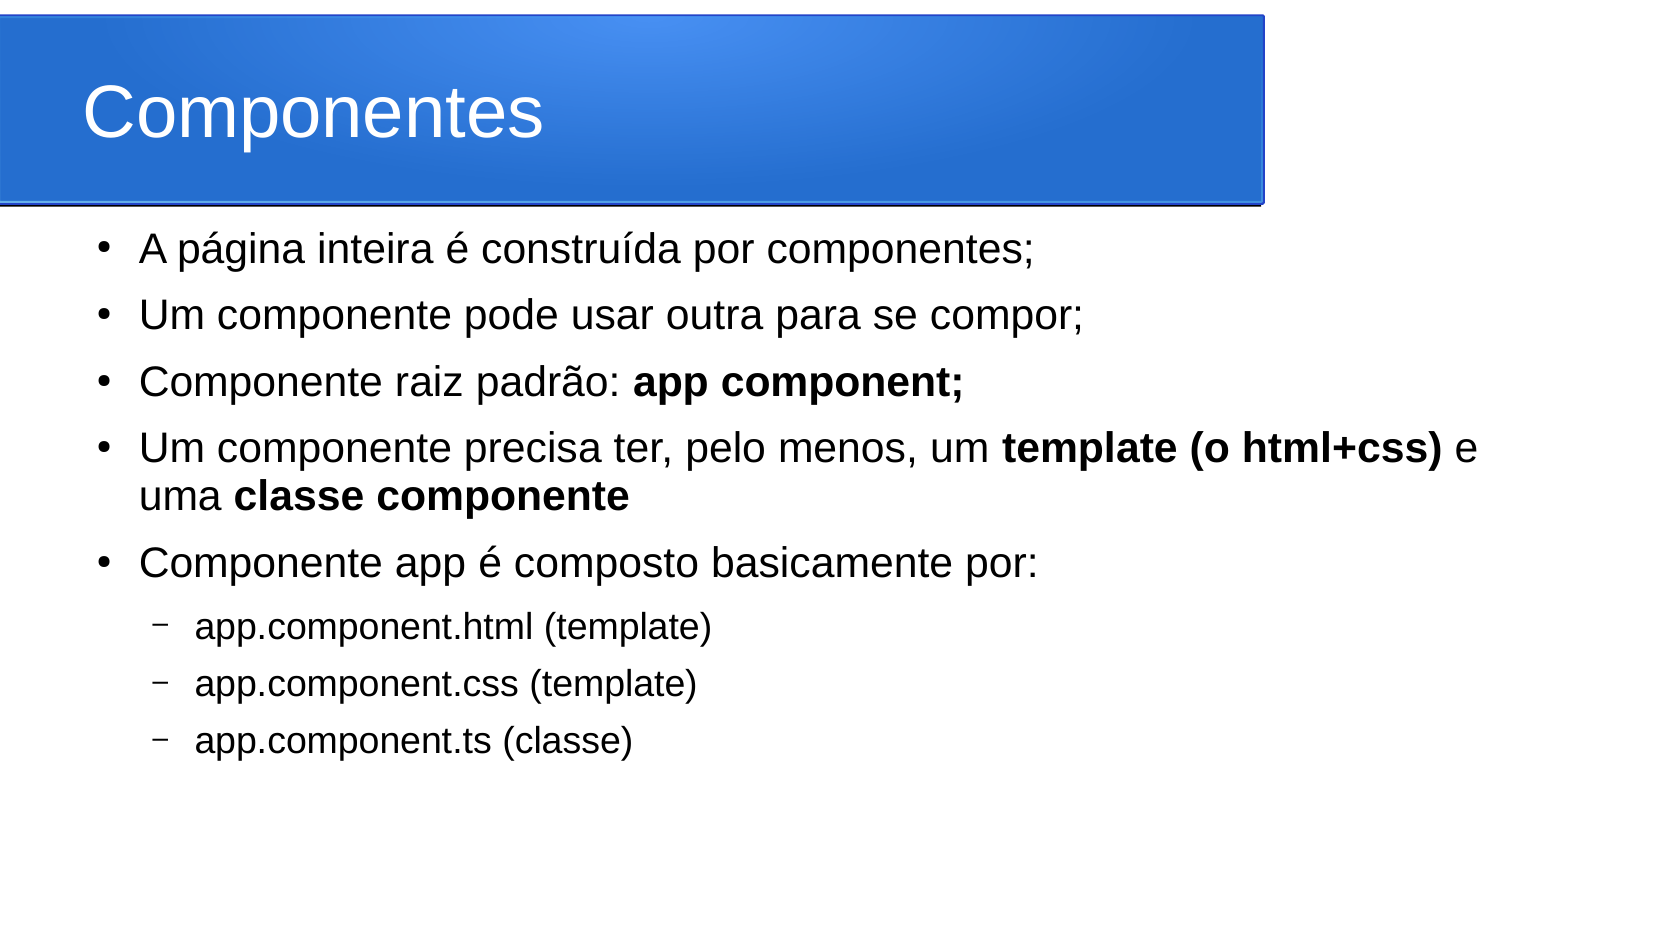

# Componentes
A página inteira é construída por componentes;
Um componente pode usar outra para se compor;
Componente raiz padrão: app component;
Um componente precisa ter, pelo menos, um template (o html+css) e uma classe componente
Componente app é composto basicamente por:
app.component.html (template)
app.component.css (template)
app.component.ts (classe)